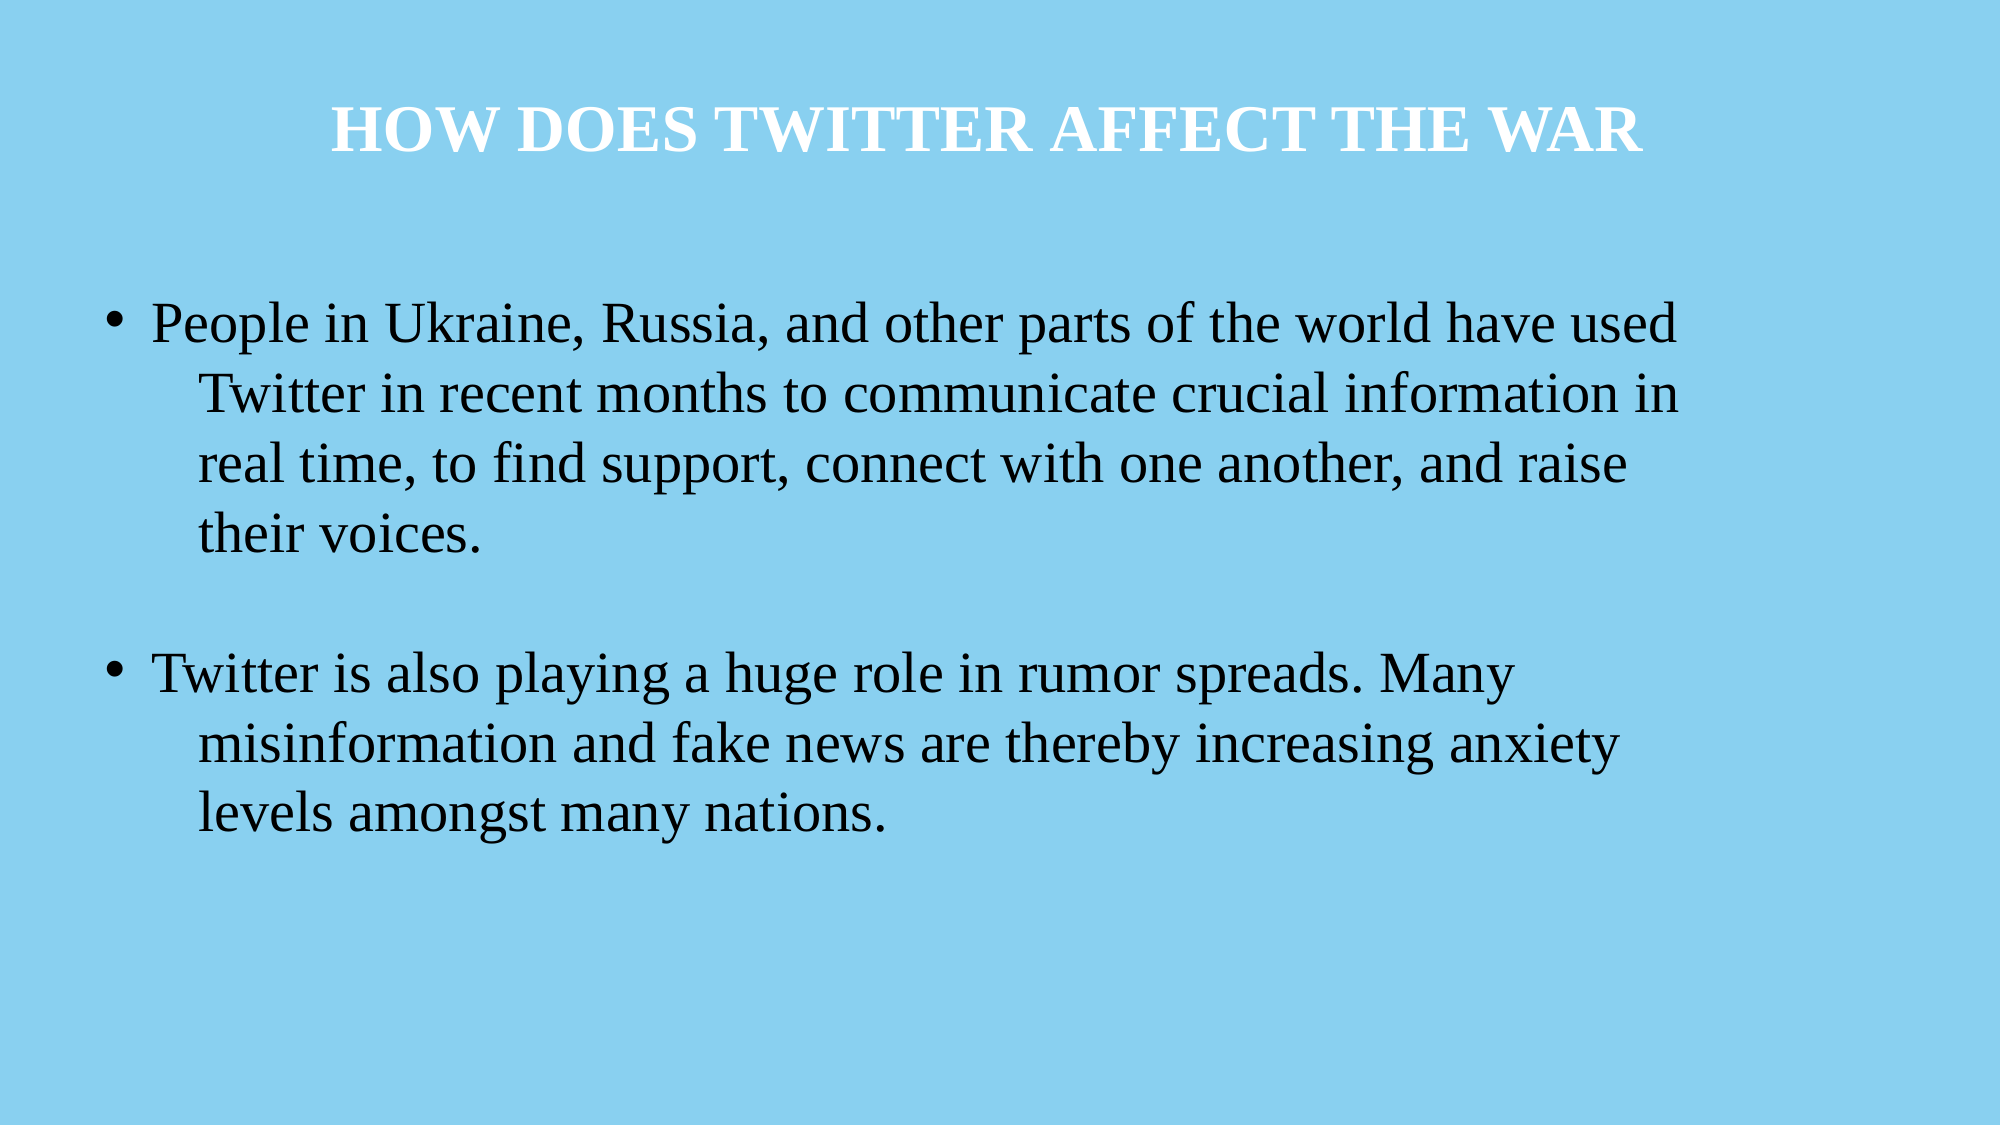

HOW DOES TWITTER AFFECT THE WAR
People in Ukraine, Russia, and other parts of the world have used Twitter in recent months to communicate crucial information in real time, to find support, connect with one another, and raise their voices.
Twitter is also playing a huge role in rumor spreads. Many misinformation and fake news are thereby increasing anxiety levels amongst many nations.